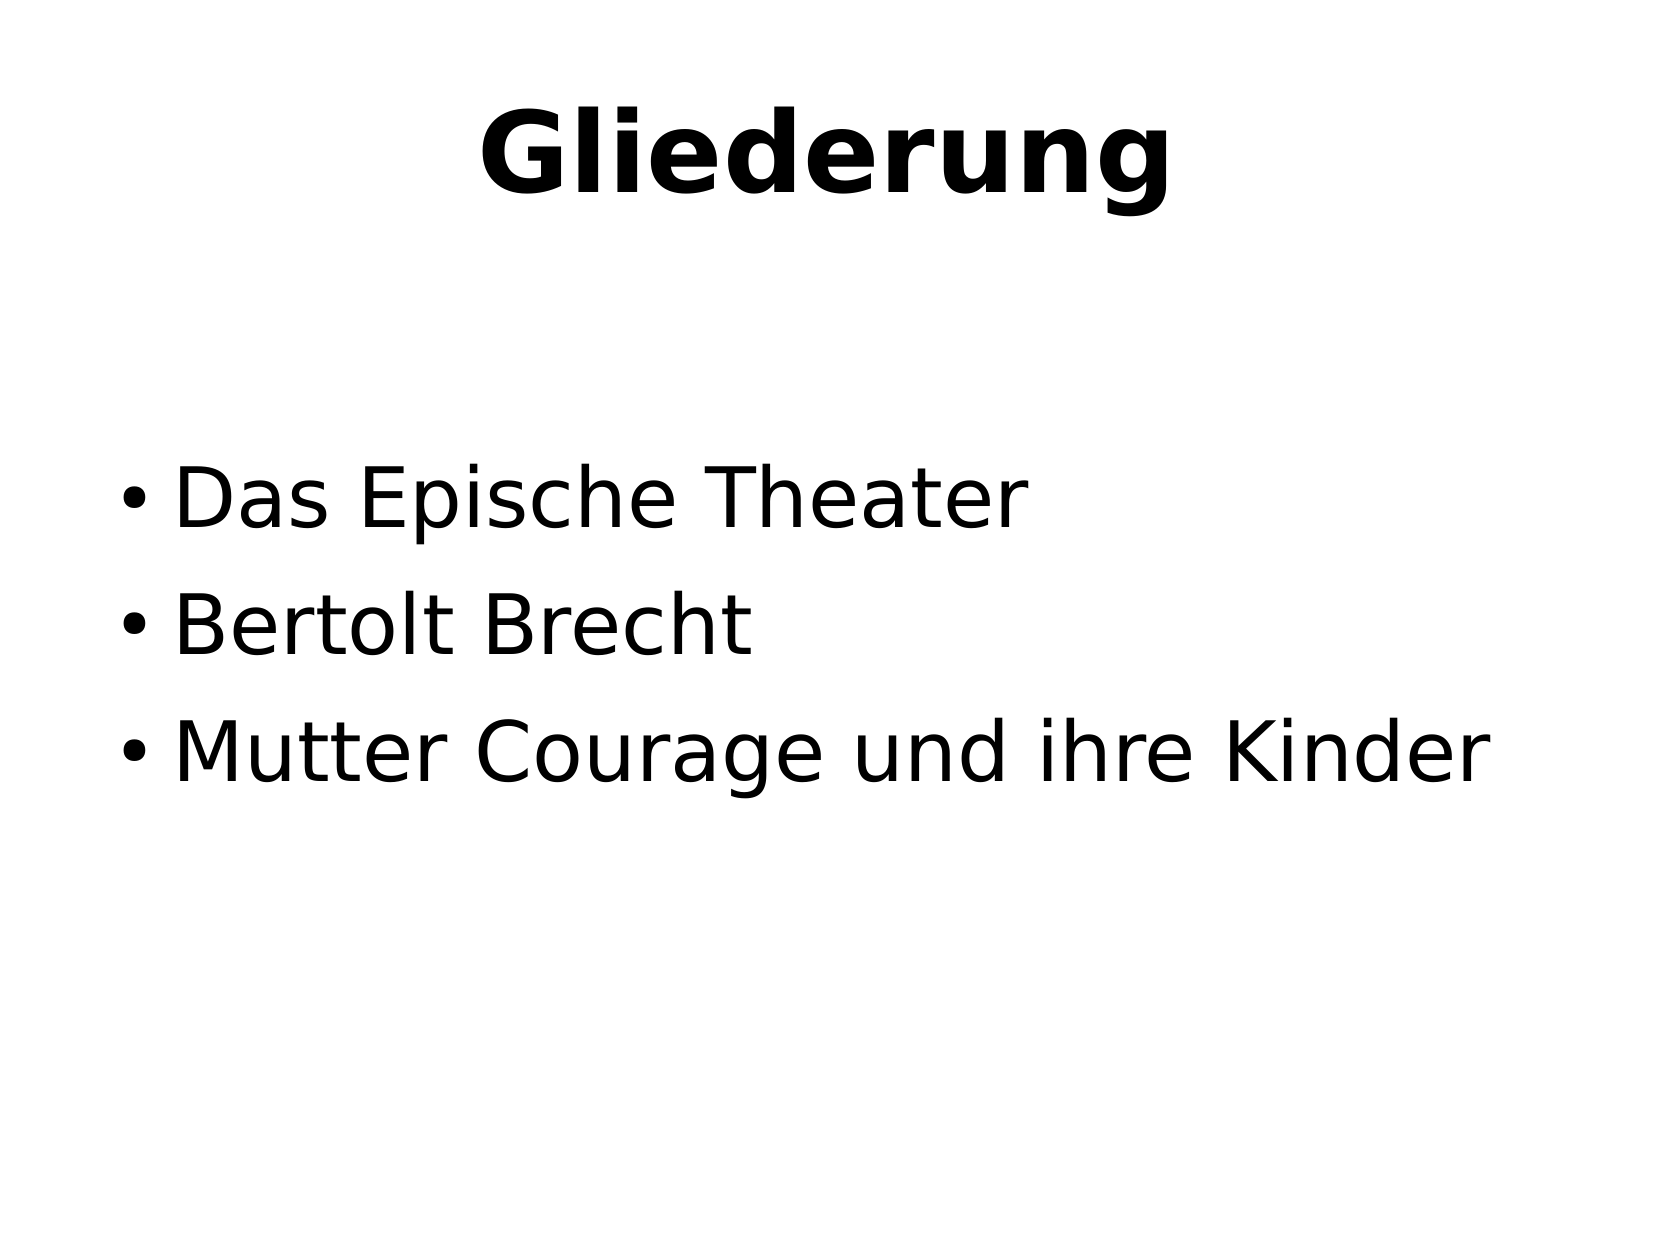

# Gliederung
Das Epische Theater
Bertolt Brecht
Mutter Courage und ihre Kinder